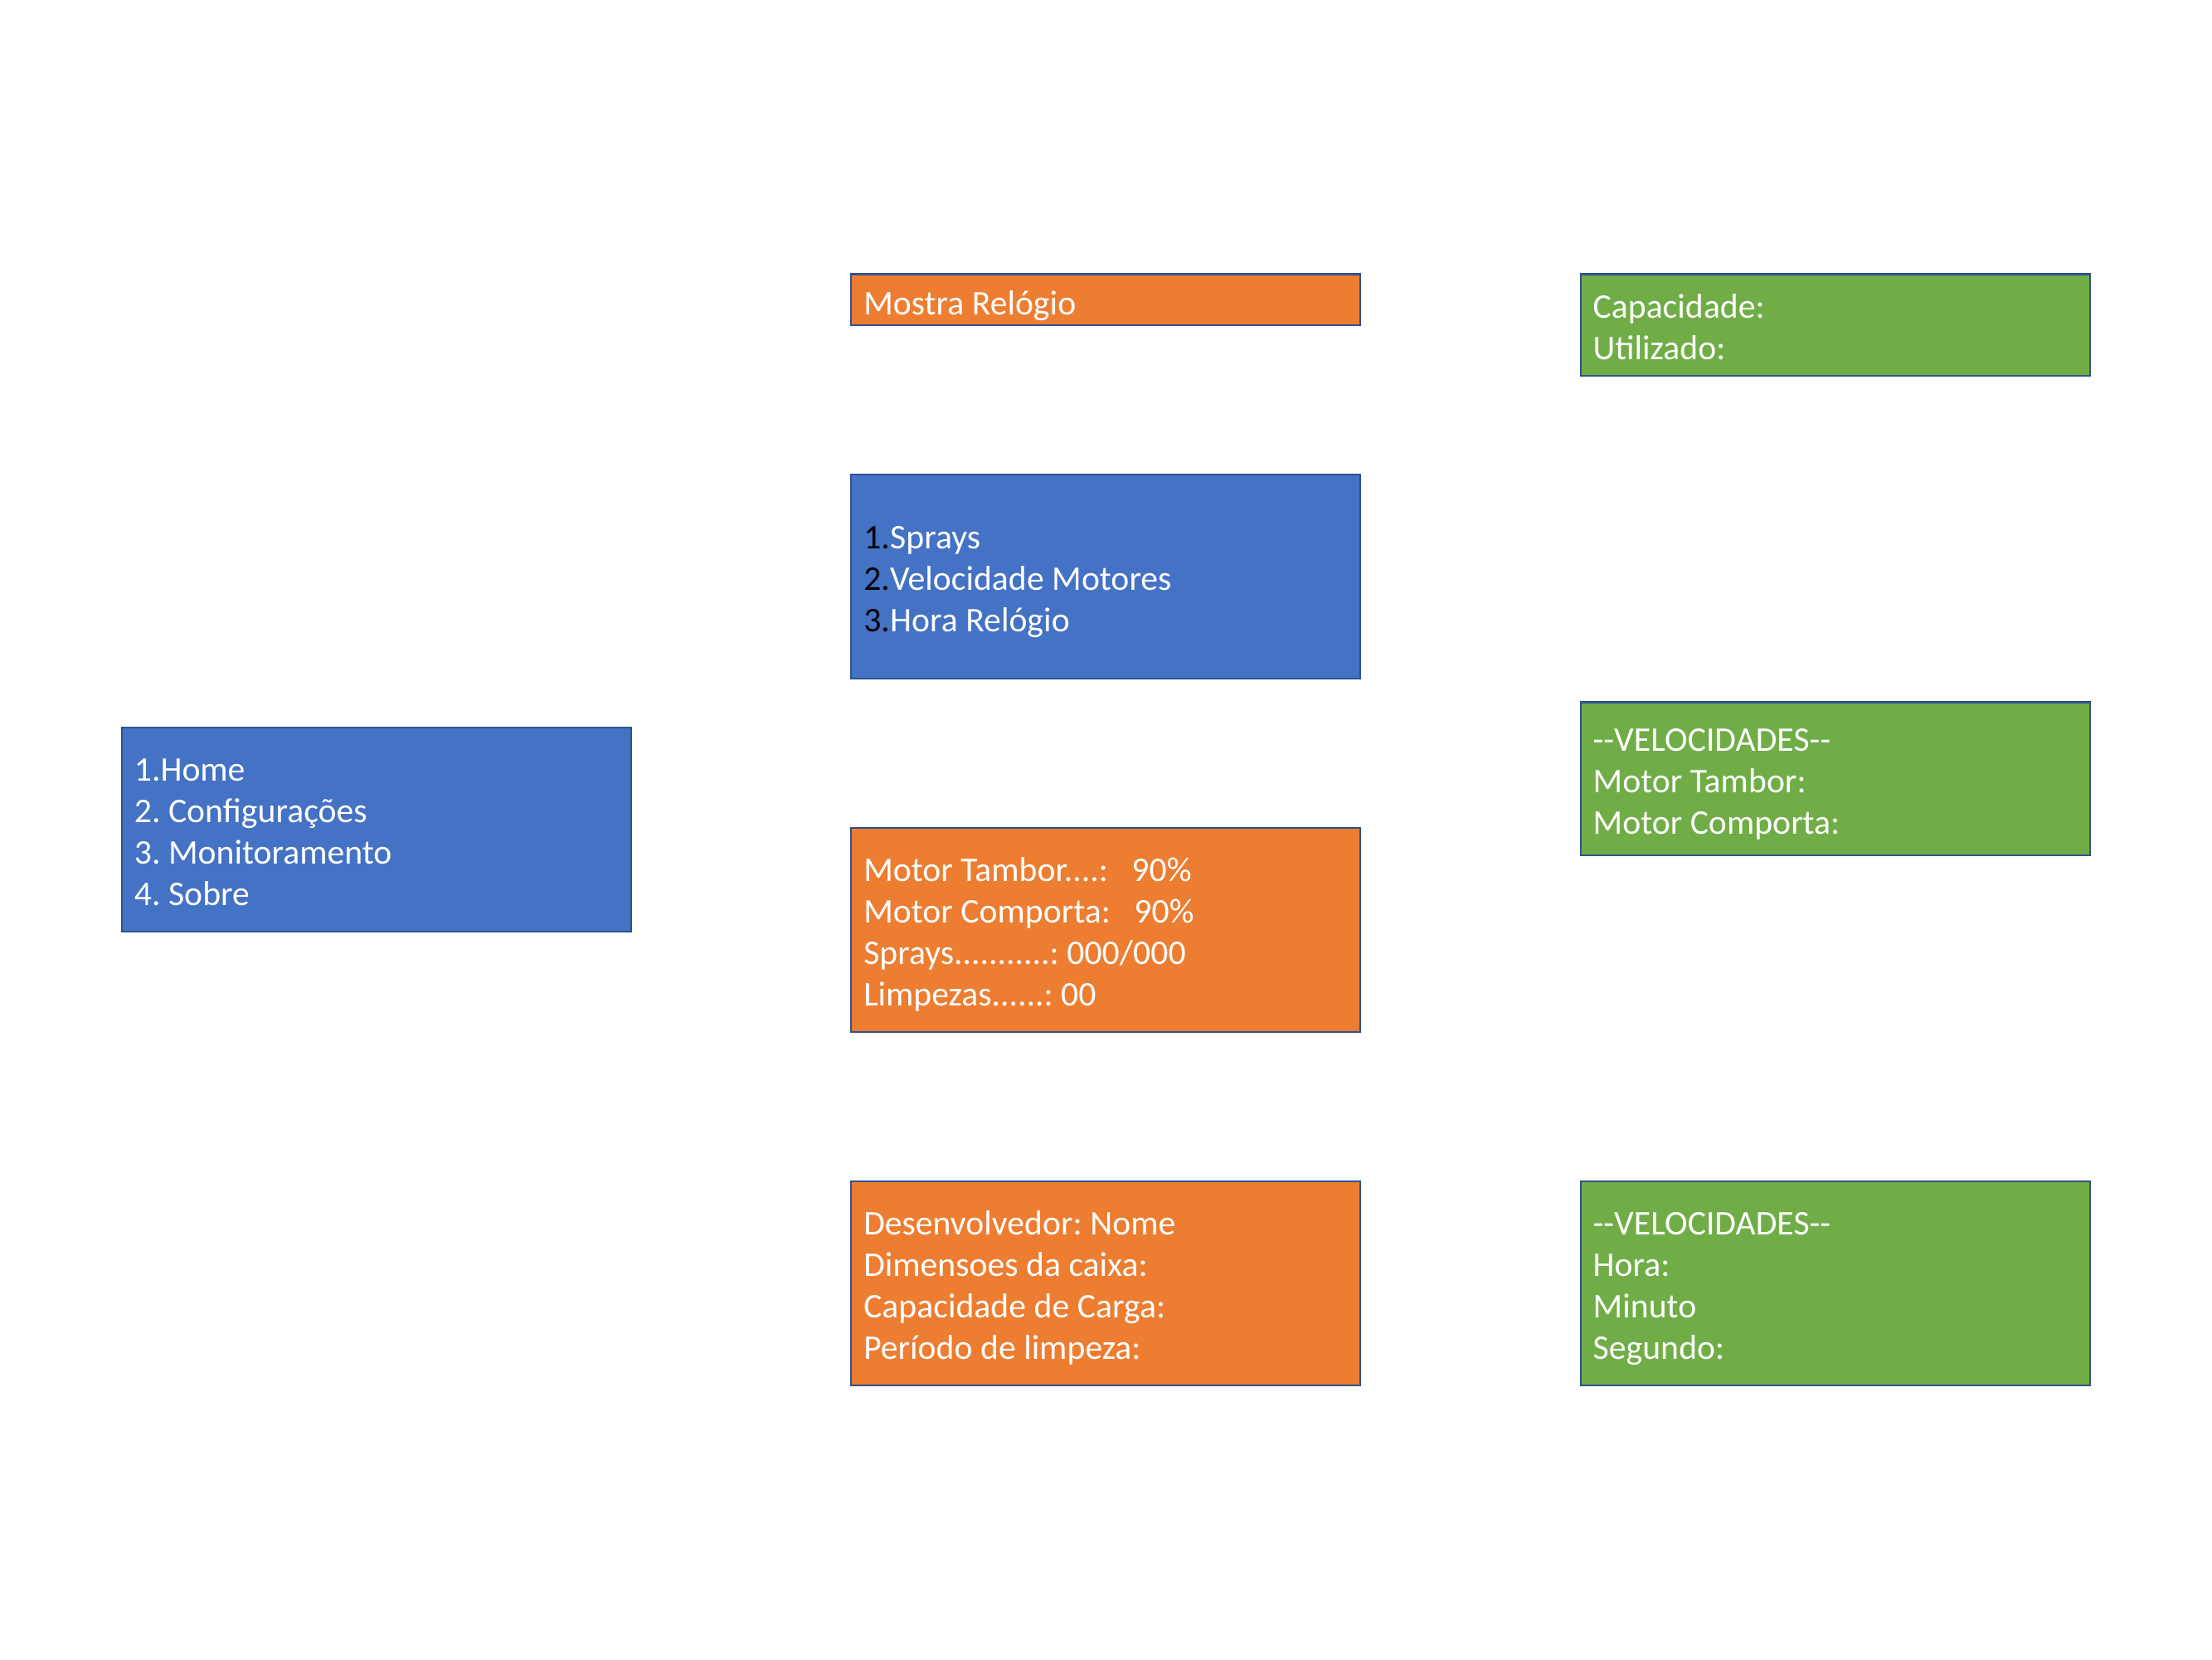

Mostra Relógio
Sprays
Velocidade Motores
Hora Relógio
Motor Tambor....: 90%
Motor Comporta: 90%
Sprays...........: 000/000
Limpezas......: 00
Desenvolvedor: Nome
Dimensoes da caixa:
Capacidade de Carga:
Período de limpeza:
Capacidade:
Utilizado:
--VELOCIDADES--
Motor Tambor:
Motor Comporta:
--VELOCIDADES--
Hora:
Minuto
Segundo:
1.Home
2. Configurações
3. Monitoramento
4. Sobre